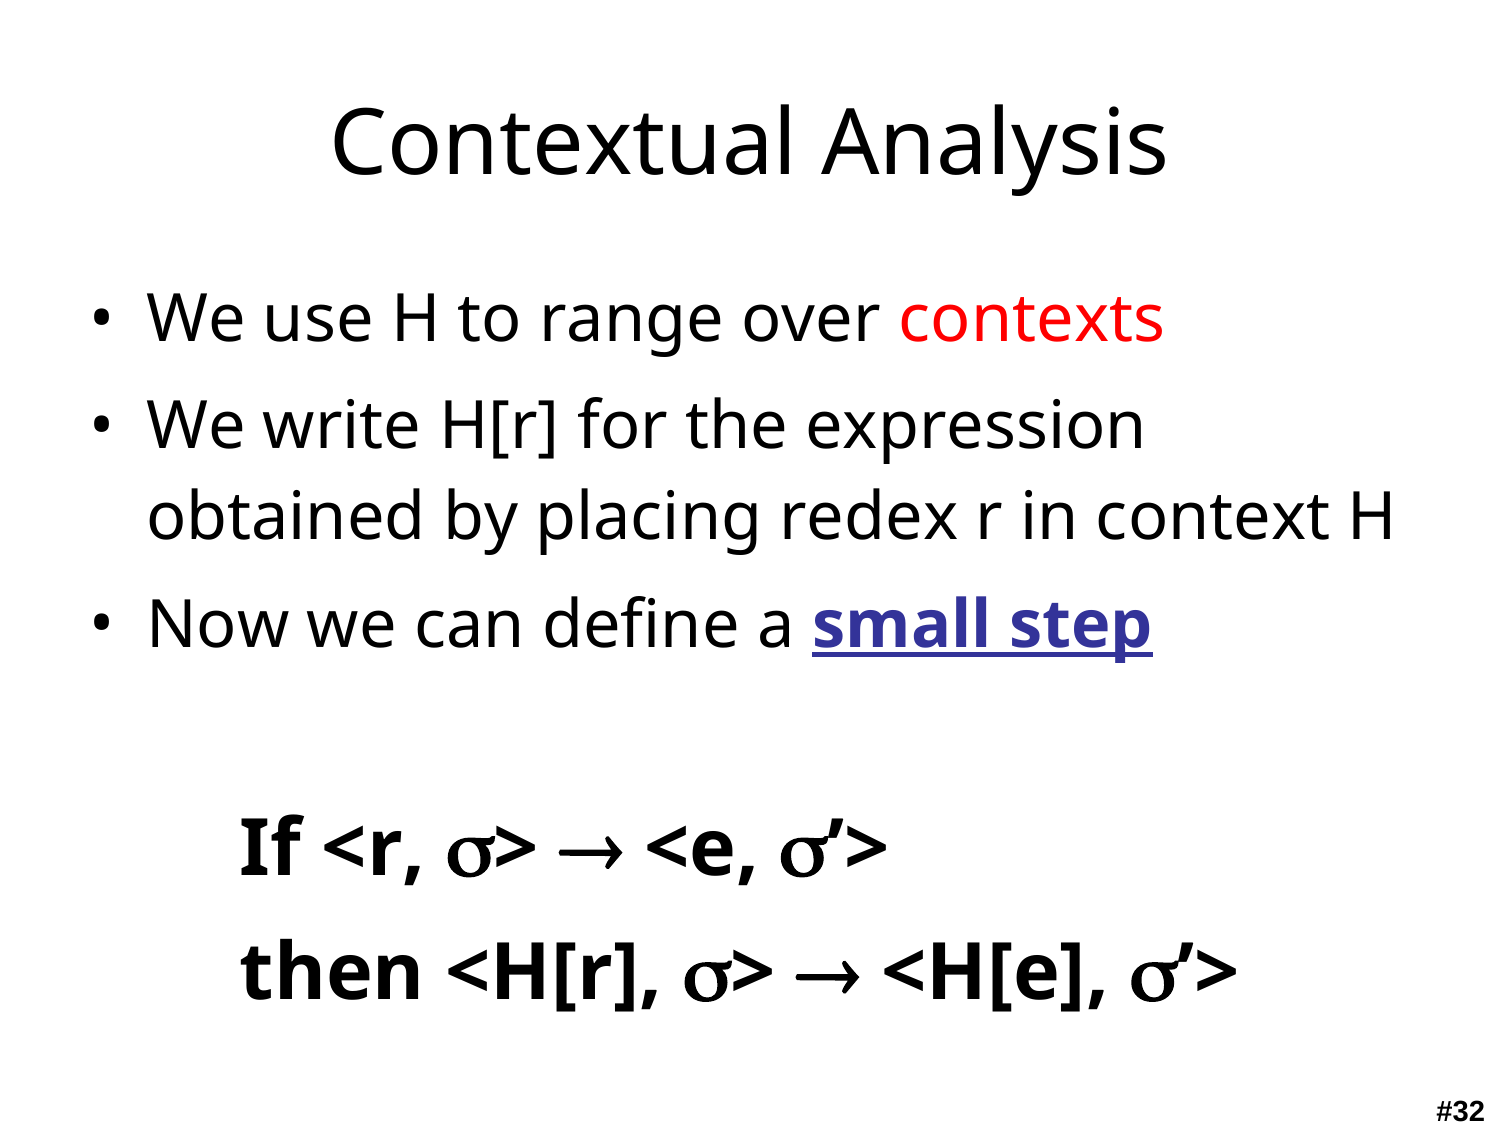

# Contextual Analysis
We use H to range over contexts
We write H[r] for the expression obtained by placing redex r in context H
Now we can define a small step
		If <r, >  <e, ’>
		then <H[r], >  <H[e], ’>
32